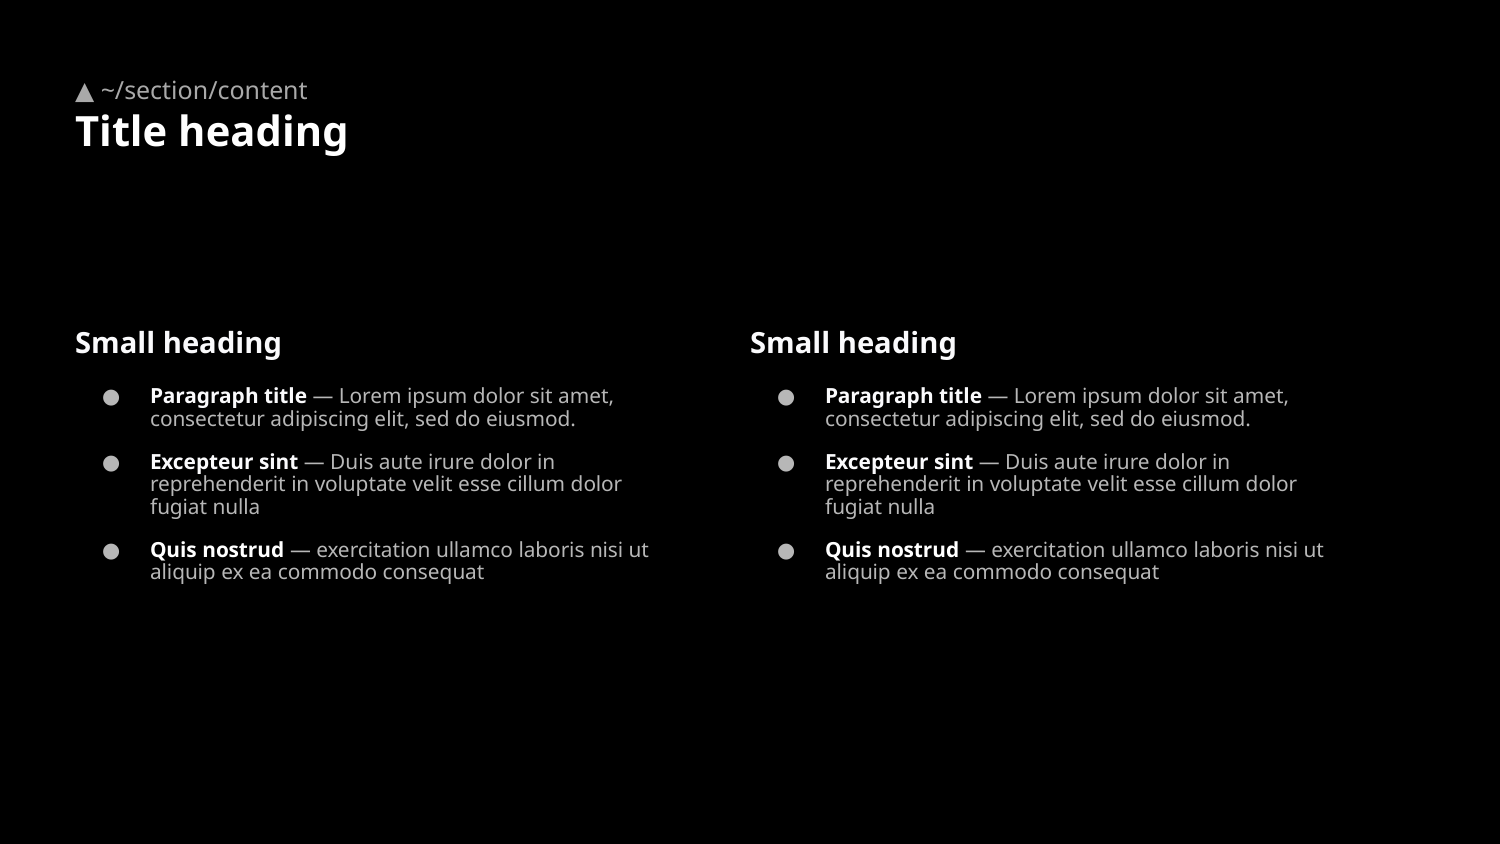

▲ ~/section/content
Title heading
Small heading
Small heading
Paragraph title — Lorem ipsum dolor sit amet, consectetur adipiscing elit, sed do eiusmod.
Excepteur sint — Duis aute irure dolor in reprehenderit in voluptate velit esse cillum dolor fugiat nulla
Quis nostrud — exercitation ullamco laboris nisi ut aliquip ex ea commodo consequat
Paragraph title — Lorem ipsum dolor sit amet, consectetur adipiscing elit, sed do eiusmod.
Excepteur sint — Duis aute irure dolor in reprehenderit in voluptate velit esse cillum dolor fugiat nulla
Quis nostrud — exercitation ullamco laboris nisi ut aliquip ex ea commodo consequat